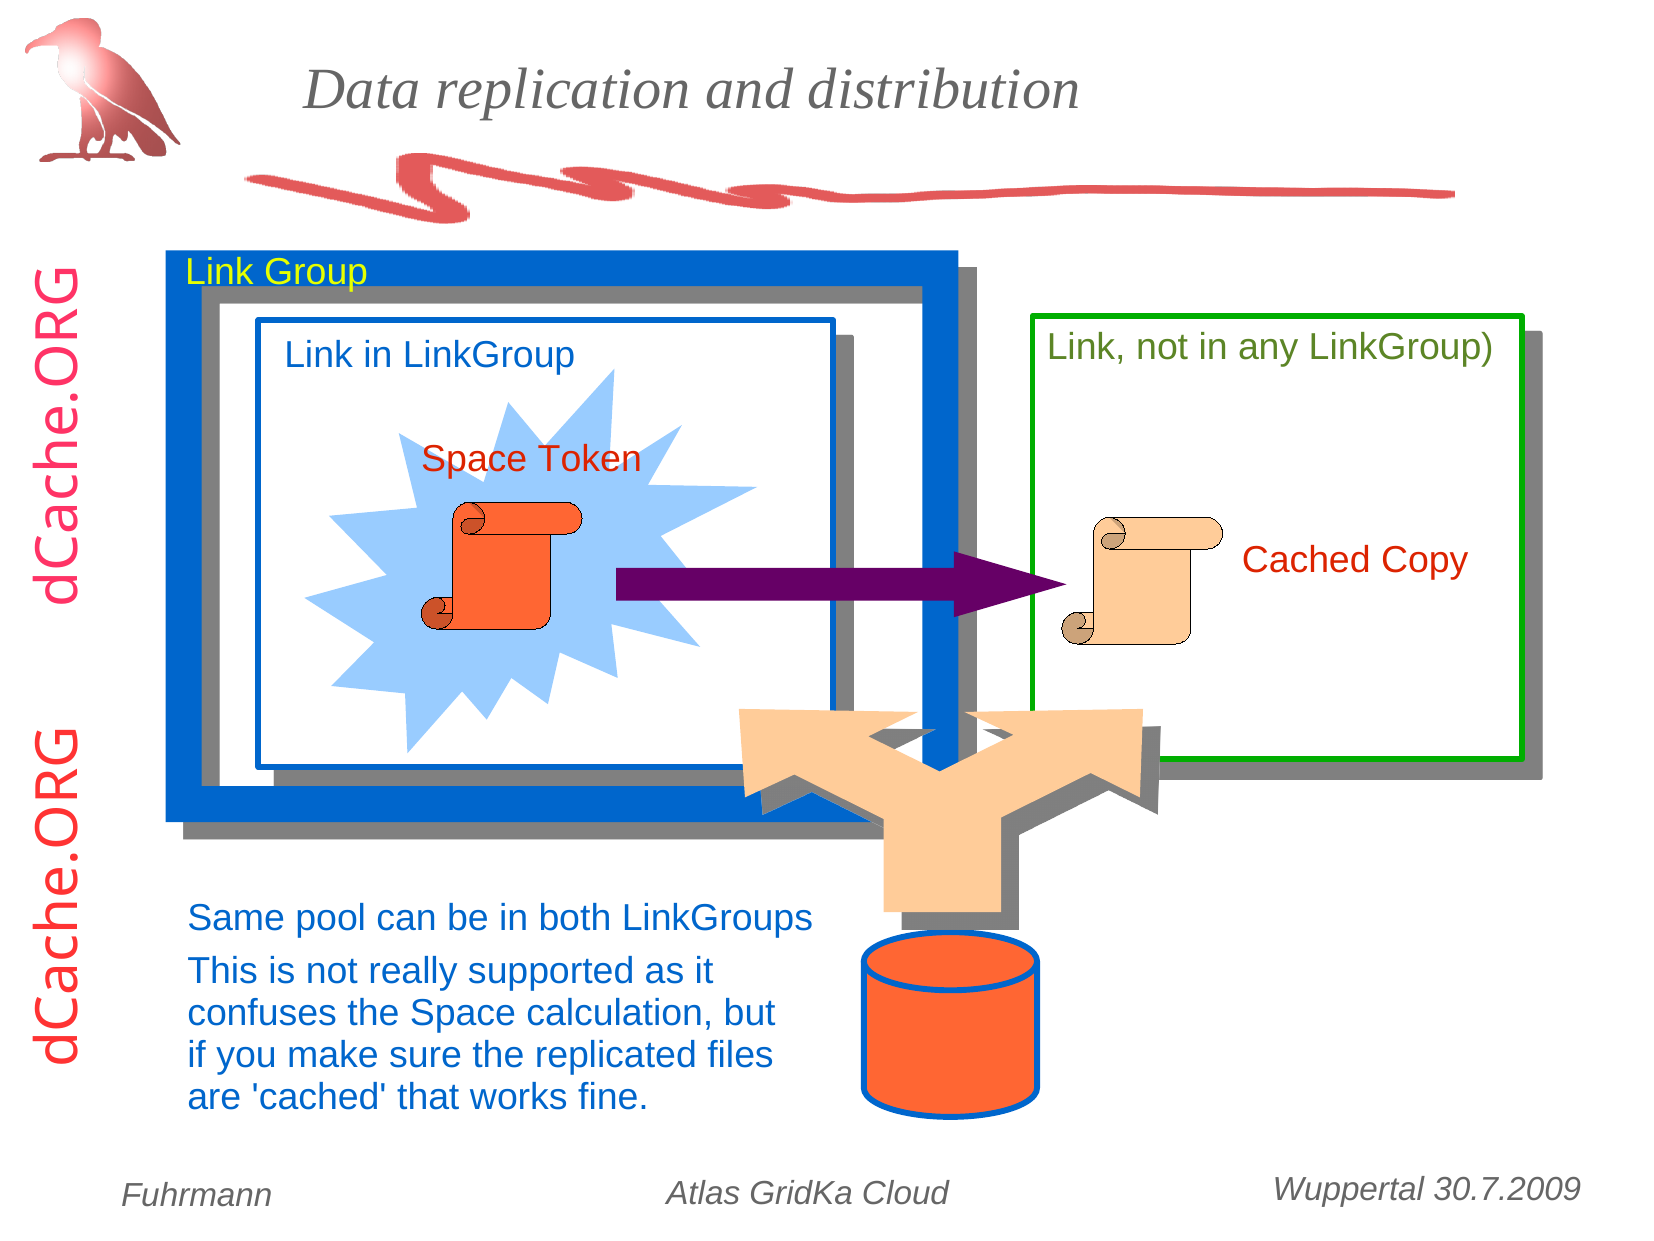

Data replication and distribution
Link Group
Link, not in any LinkGroup)
Link in LinkGroup
Space Token
Cached Copy
Same pool can be in both LinkGroups
This is not really supported as it confuses the Space calculation, but if you make sure the replicated files are 'cached' that works fine.